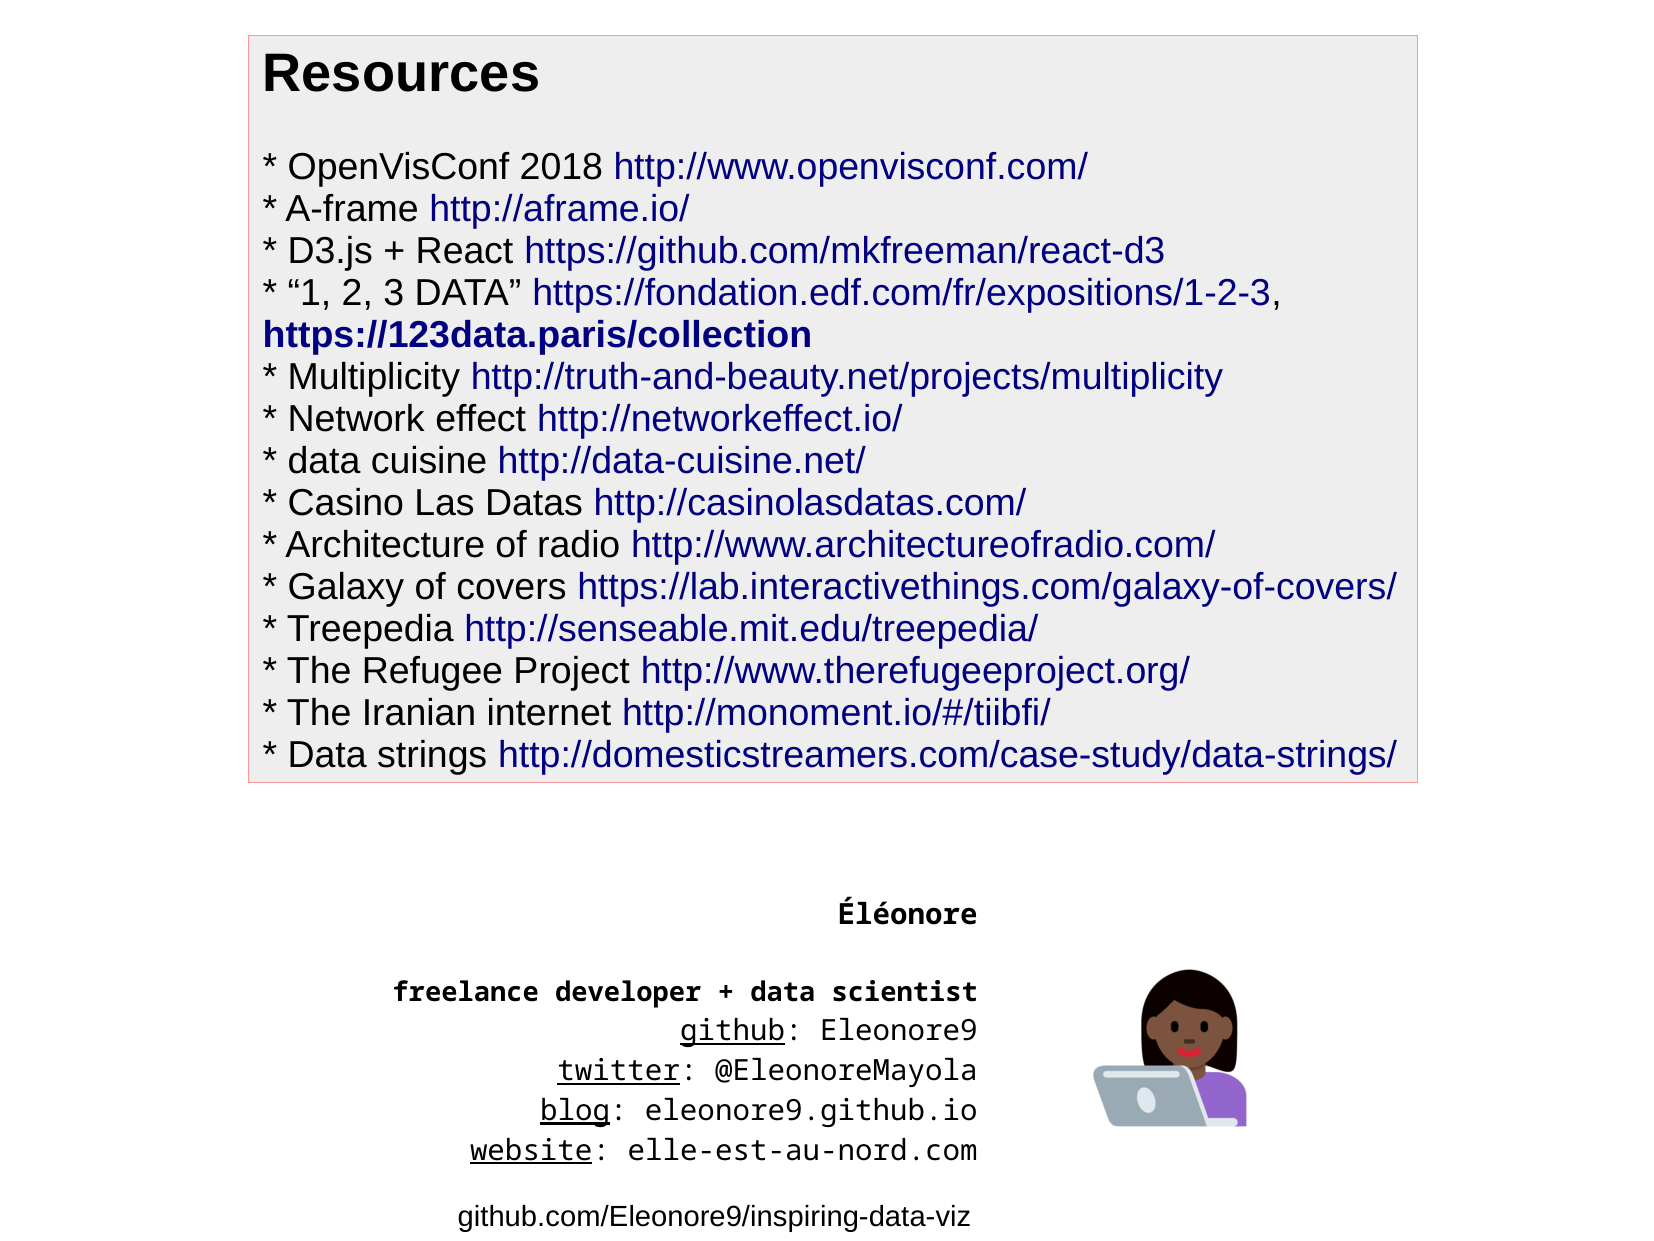

Resources
* OpenVisConf 2018 http://www.openvisconf.com/
* A-frame http://aframe.io/
* D3.js + React https://github.com/mkfreeman/react-d3
* “1, 2, 3 DATA” https://fondation.edf.com/fr/expositions/1-2-3,
https://123data.paris/collection
* Multiplicity http://truth-and-beauty.net/projects/multiplicity
* Network effect http://networkeffect.io/
* data cuisine http://data-cuisine.net/
* Casino Las Datas http://casinolasdatas.com/
* Architecture of radio http://www.architectureofradio.com/
* Galaxy of covers https://lab.interactivethings.com/galaxy-of-covers/
* Treepedia http://senseable.mit.edu/treepedia/
* The Refugee Project http://www.therefugeeproject.org/
* The Iranian internet http://monoment.io/#/tiibfi/
* Data strings http://domesticstreamers.com/case-study/data-strings/
Éléonore
freelance developer + data scientist
github: Eleonore9
twitter: @EleonoreMayola
blog: eleonore9.github.io
website: elle-est-au-nord.com
github.com/Eleonore9/inspiring-data-viz